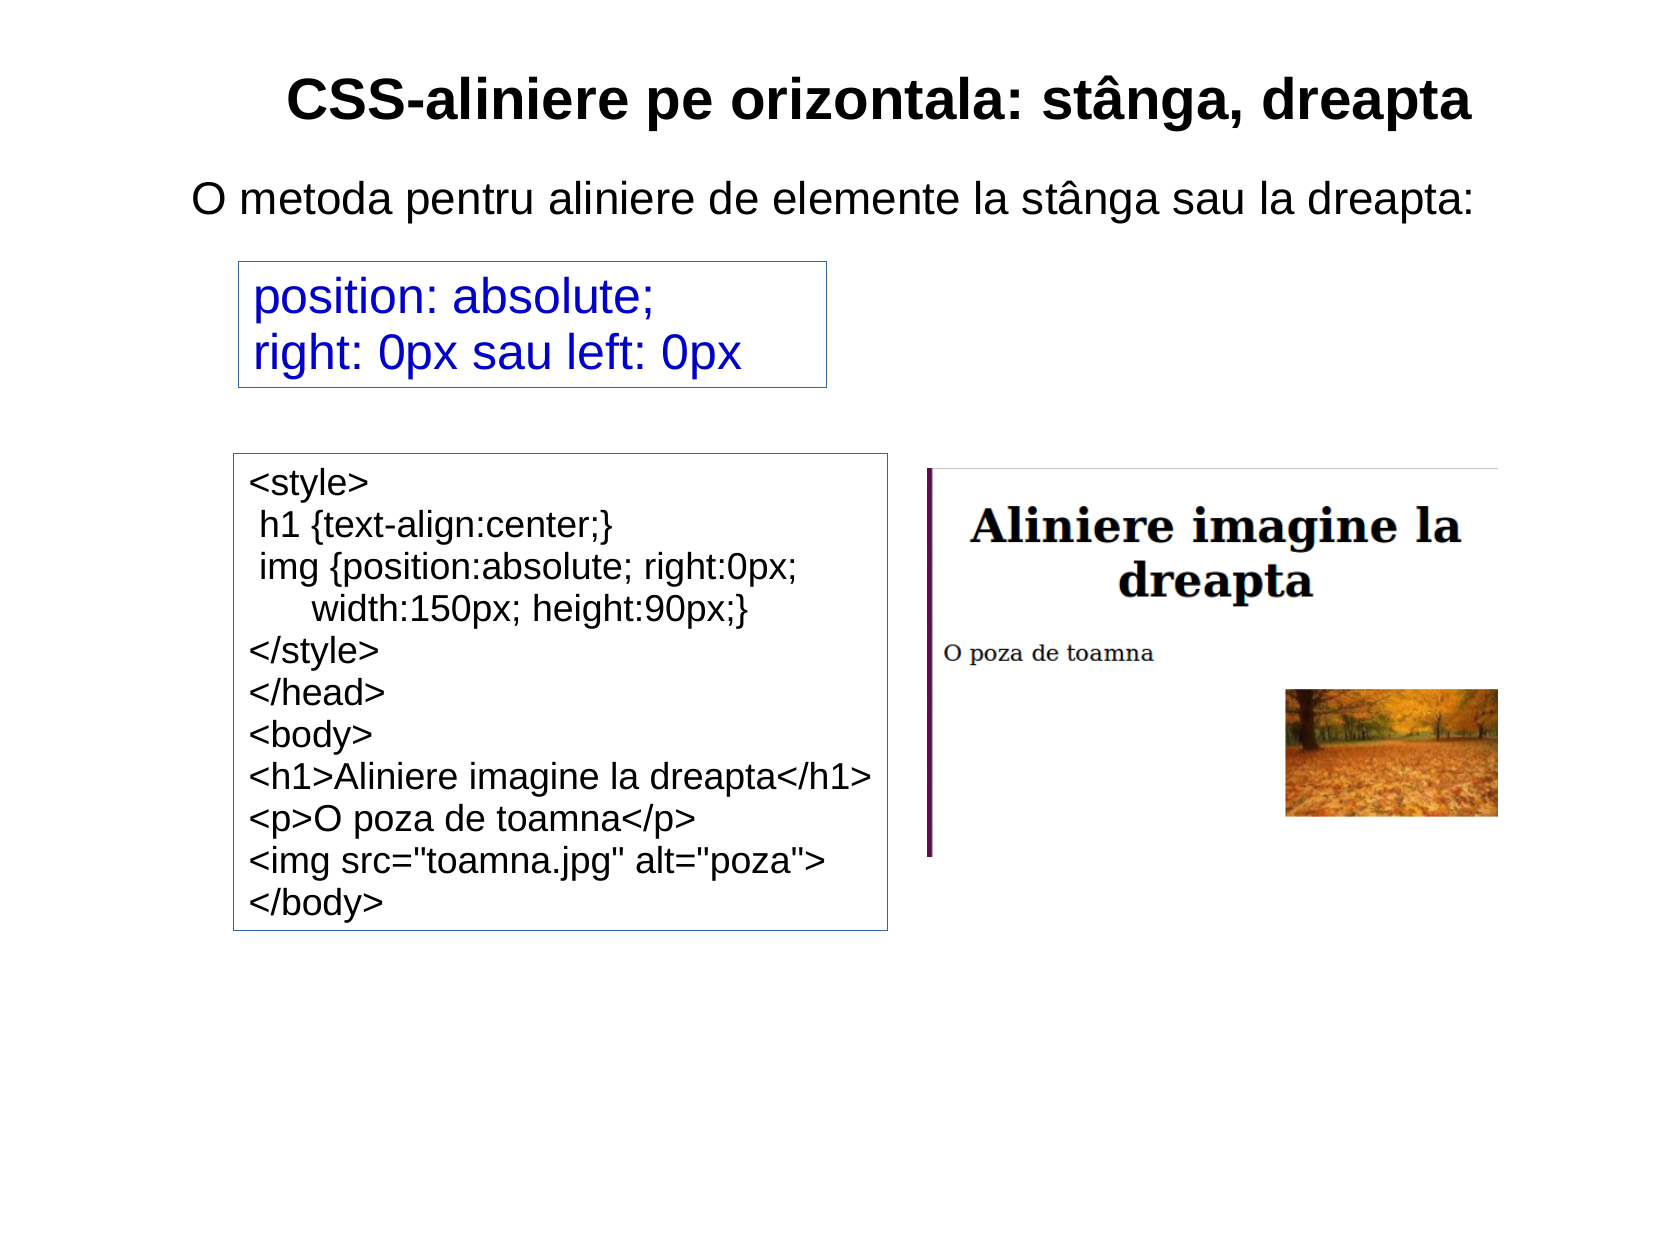

CSS-aliniere pe orizontala: stânga, dreapta
O metoda pentru aliniere de elemente la stânga sau la dreapta:
position: absolute;
right: 0px sau left: 0px
<style>
 h1 {text-align:center;}
 img {position:absolute; right:0px;
 width:150px; height:90px;}
</style>
</head>
<body>
<h1>Aliniere imagine la dreapta</h1>
<p>O poza de toamna</p>
<img src="toamna.jpg" alt="poza">
</body>